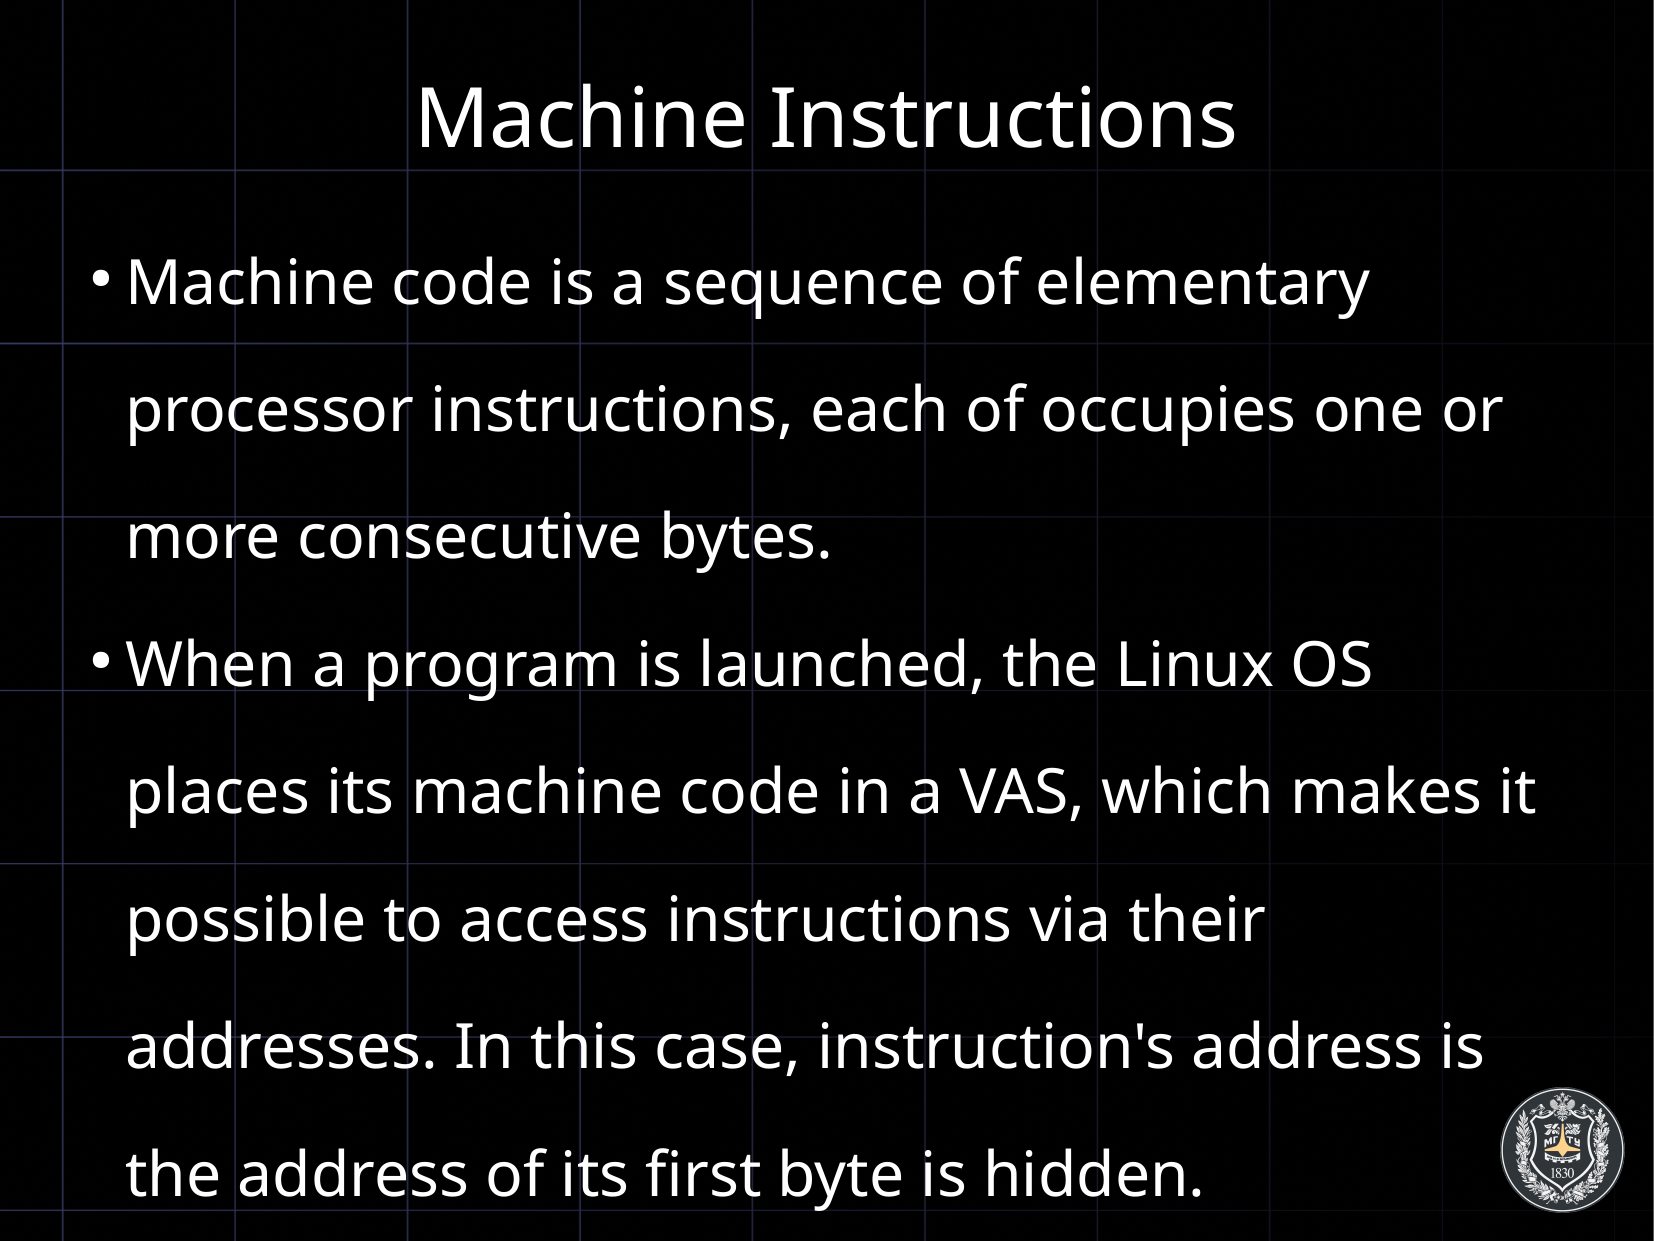

# Machine Instructions
Machine code is a sequence of elementary processor instructions, each of occupies one or more consecutive bytes.
When a program is launched, the Linux OS places its machine code in a VAS, which makes it possible to access instructions via their addresses. In this case, instruction's address is the address of its first byte is hidden.
We can assume that only one processor instruction is executed per time. Its address is stored in a processors memory region called the IP register.